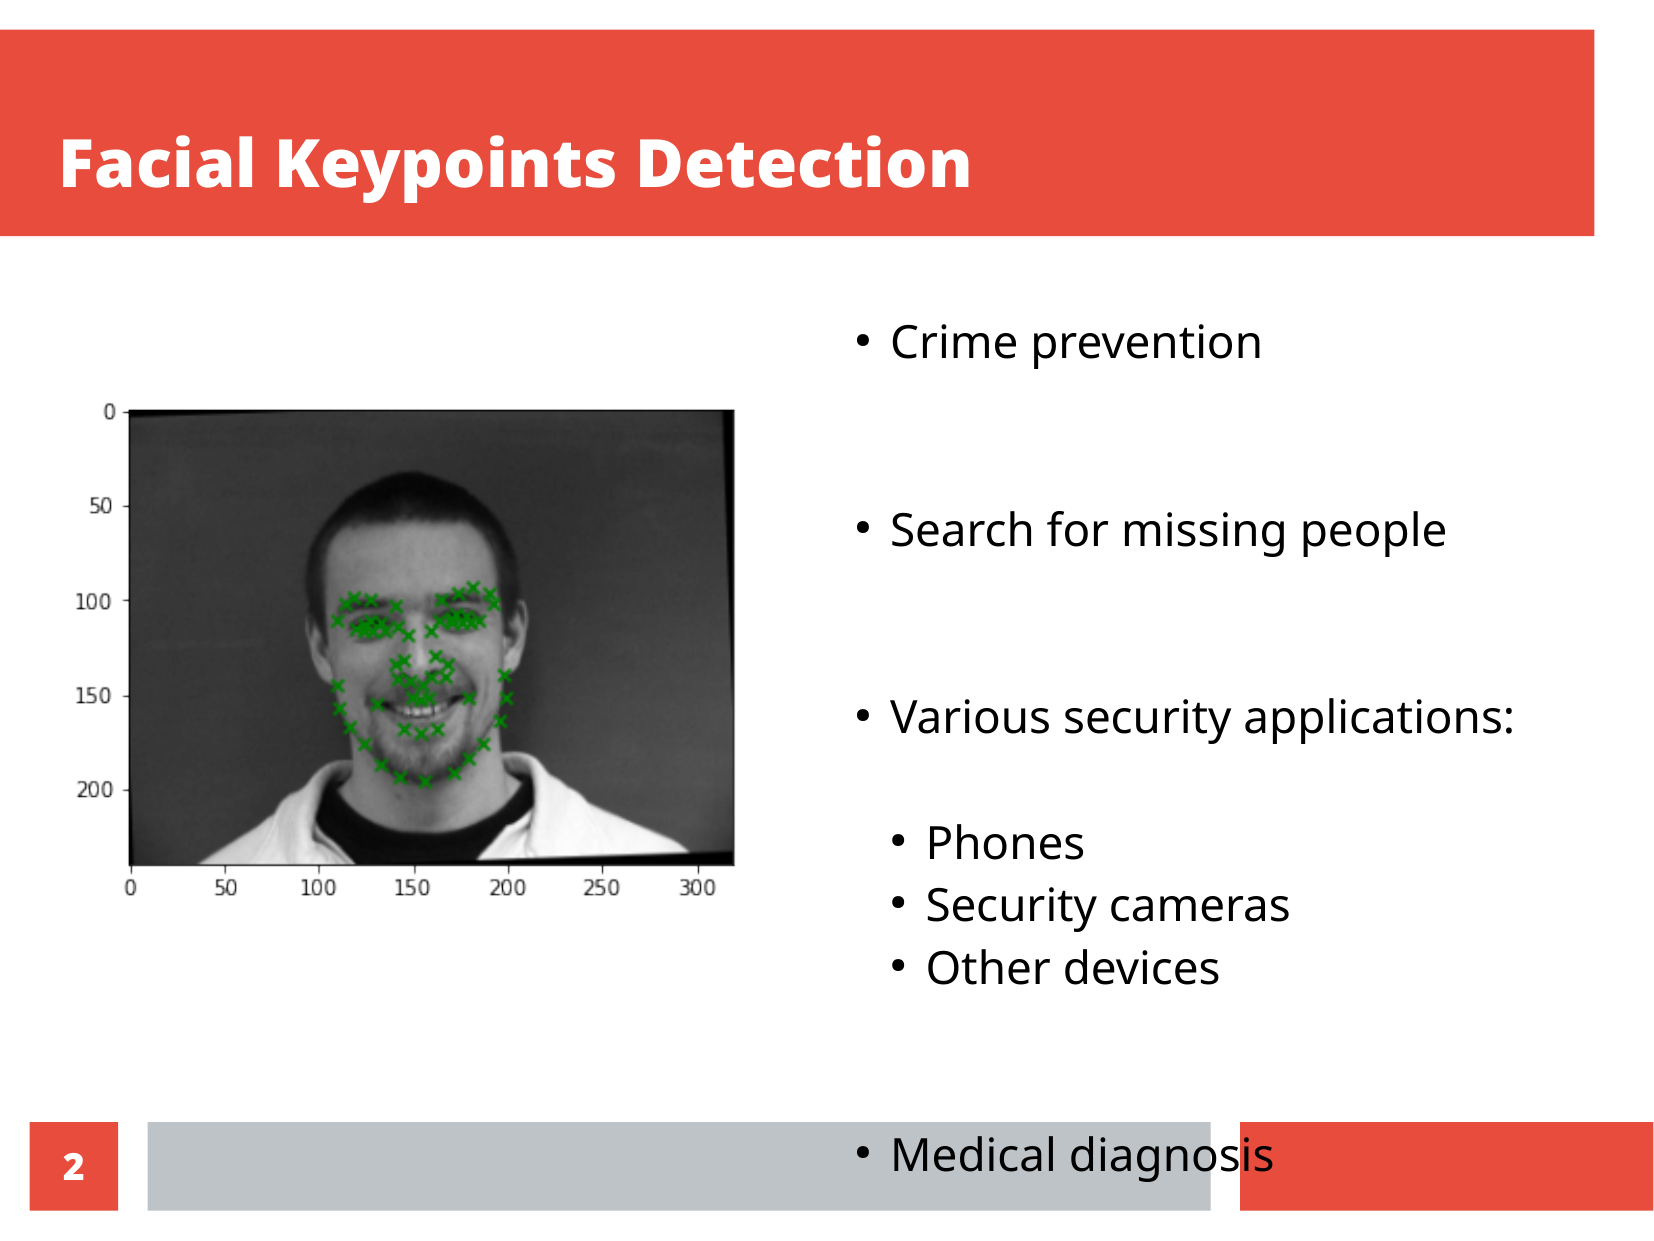

# Facial Keypoints Detection
Crime prevention
Search for missing people
Various security applications:
Phones
Security cameras
Other devices
Medical diagnosis
2